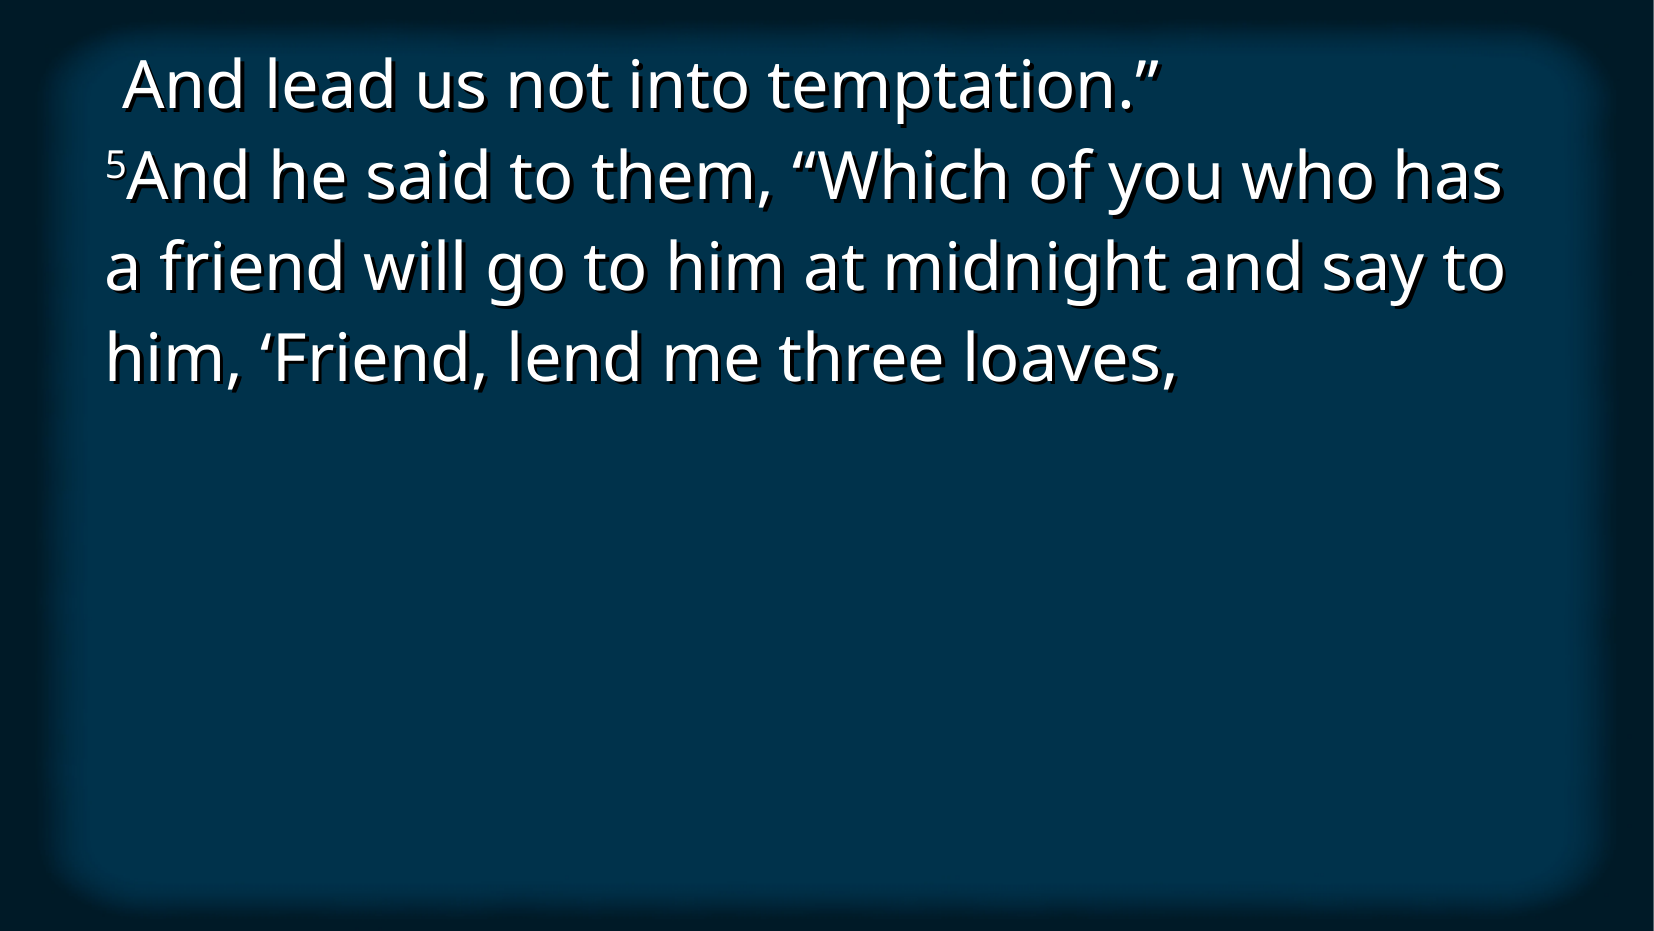

And lead us not into temptation.”
5And he said to them, “Which of you who has a friend will go to him at midnight and say to him, ‘Friend, lend me three loaves,